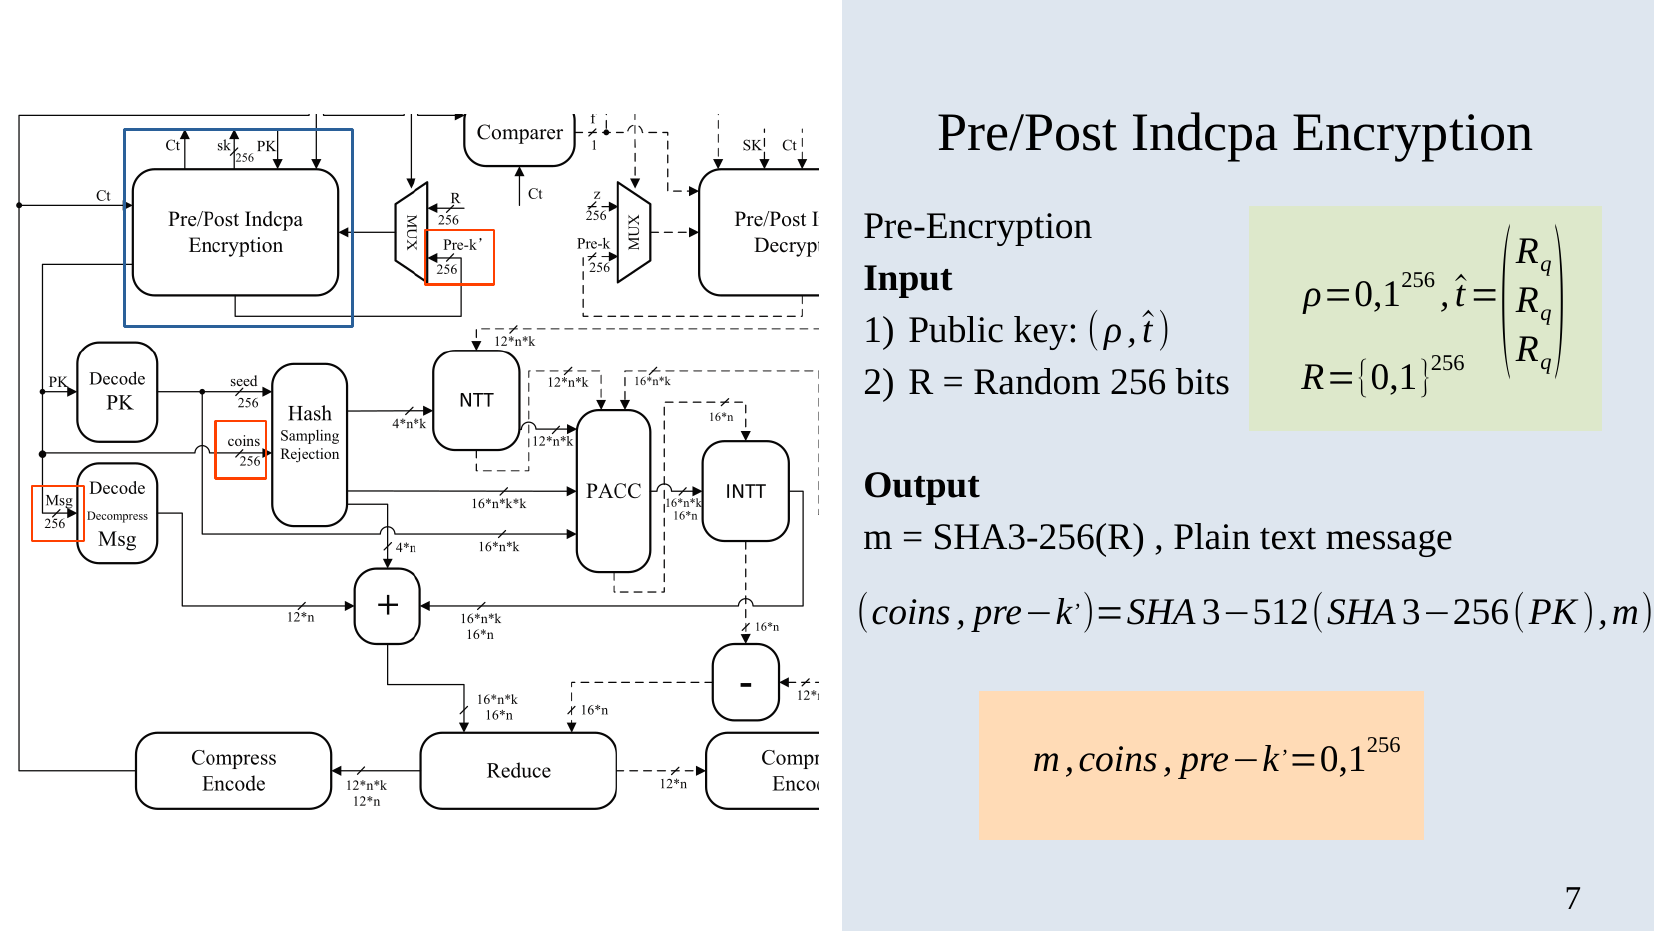

# Pre/Post Indcpa Encryption
Pre-Encryption
Input
 Public key:
 R = Random 256 bits
Output
m = SHA3-256(R) , Plain text message
7